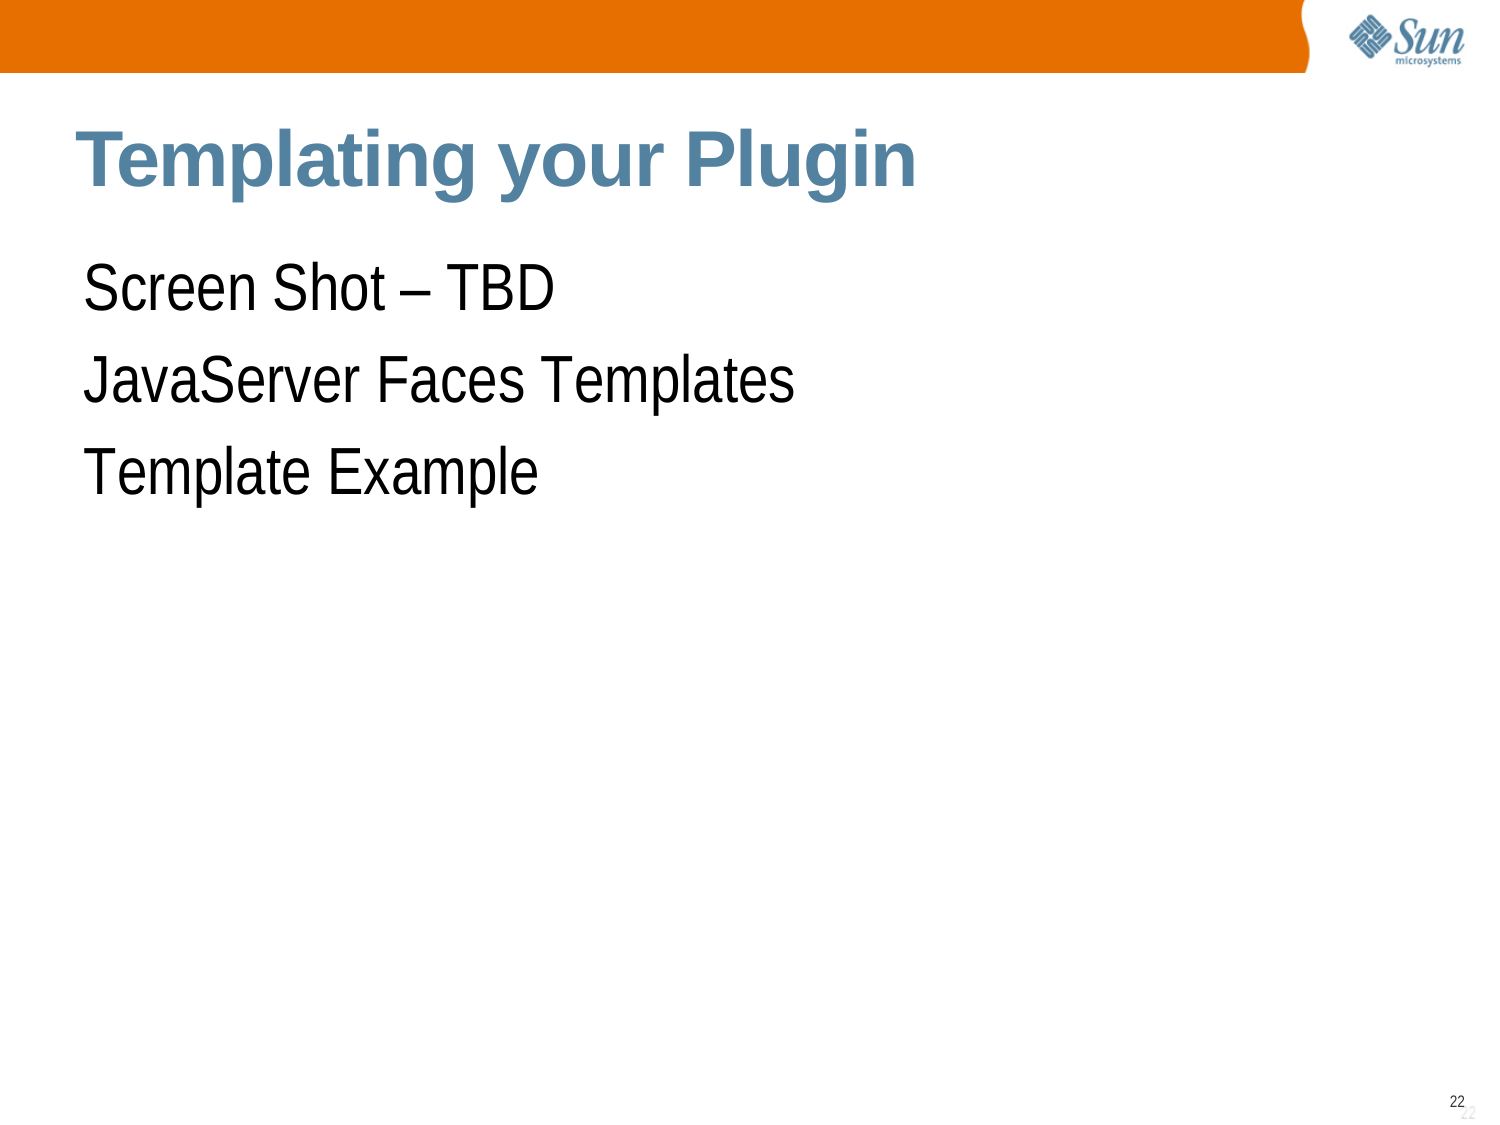

# Templating your Plugin
Screen Shot – TBD
JavaServer Faces Templates
Template Example